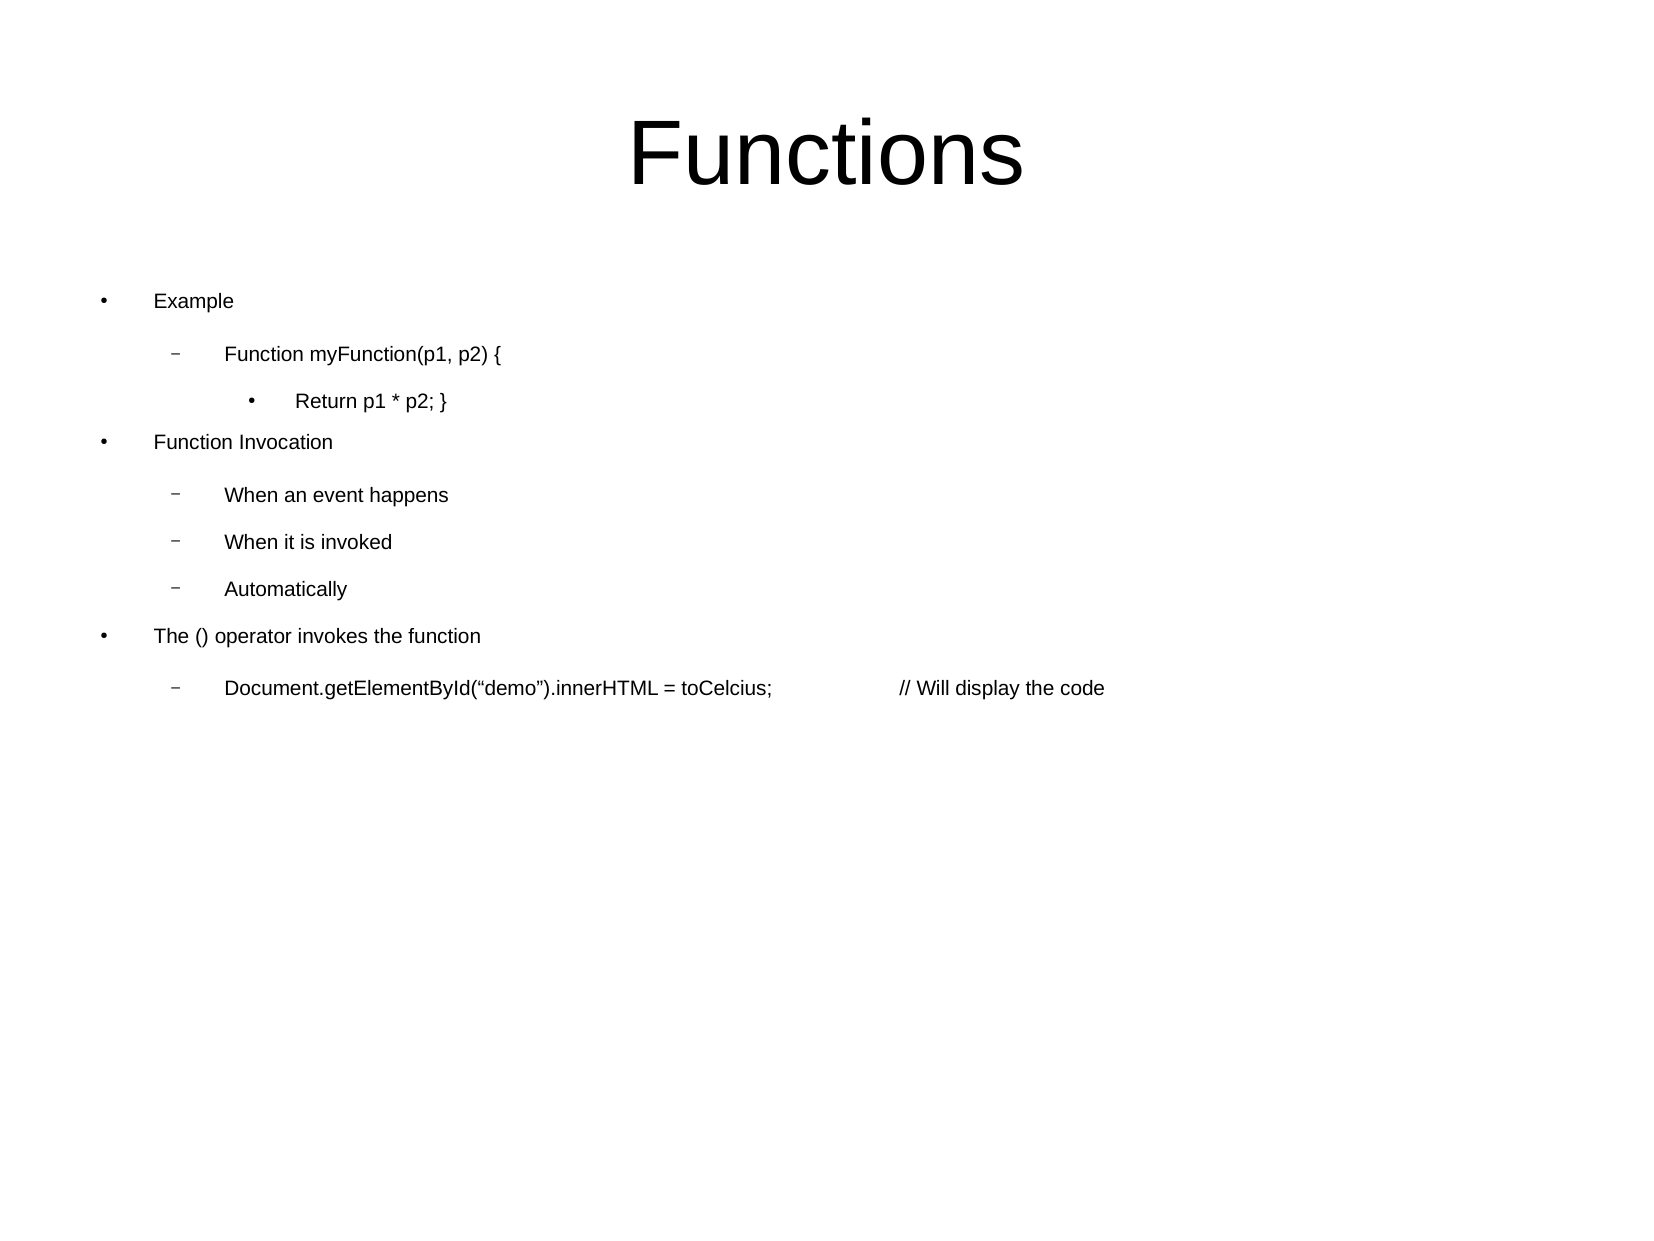

# Functions
Example
Function myFunction(p1, p2) {
Return p1 * p2; }
Function Invocation
When an event happens
When it is invoked
Automatically
The () operator invokes the function
Document.getElementById(“demo”).innerHTML = toCelcius;		// Will display the code